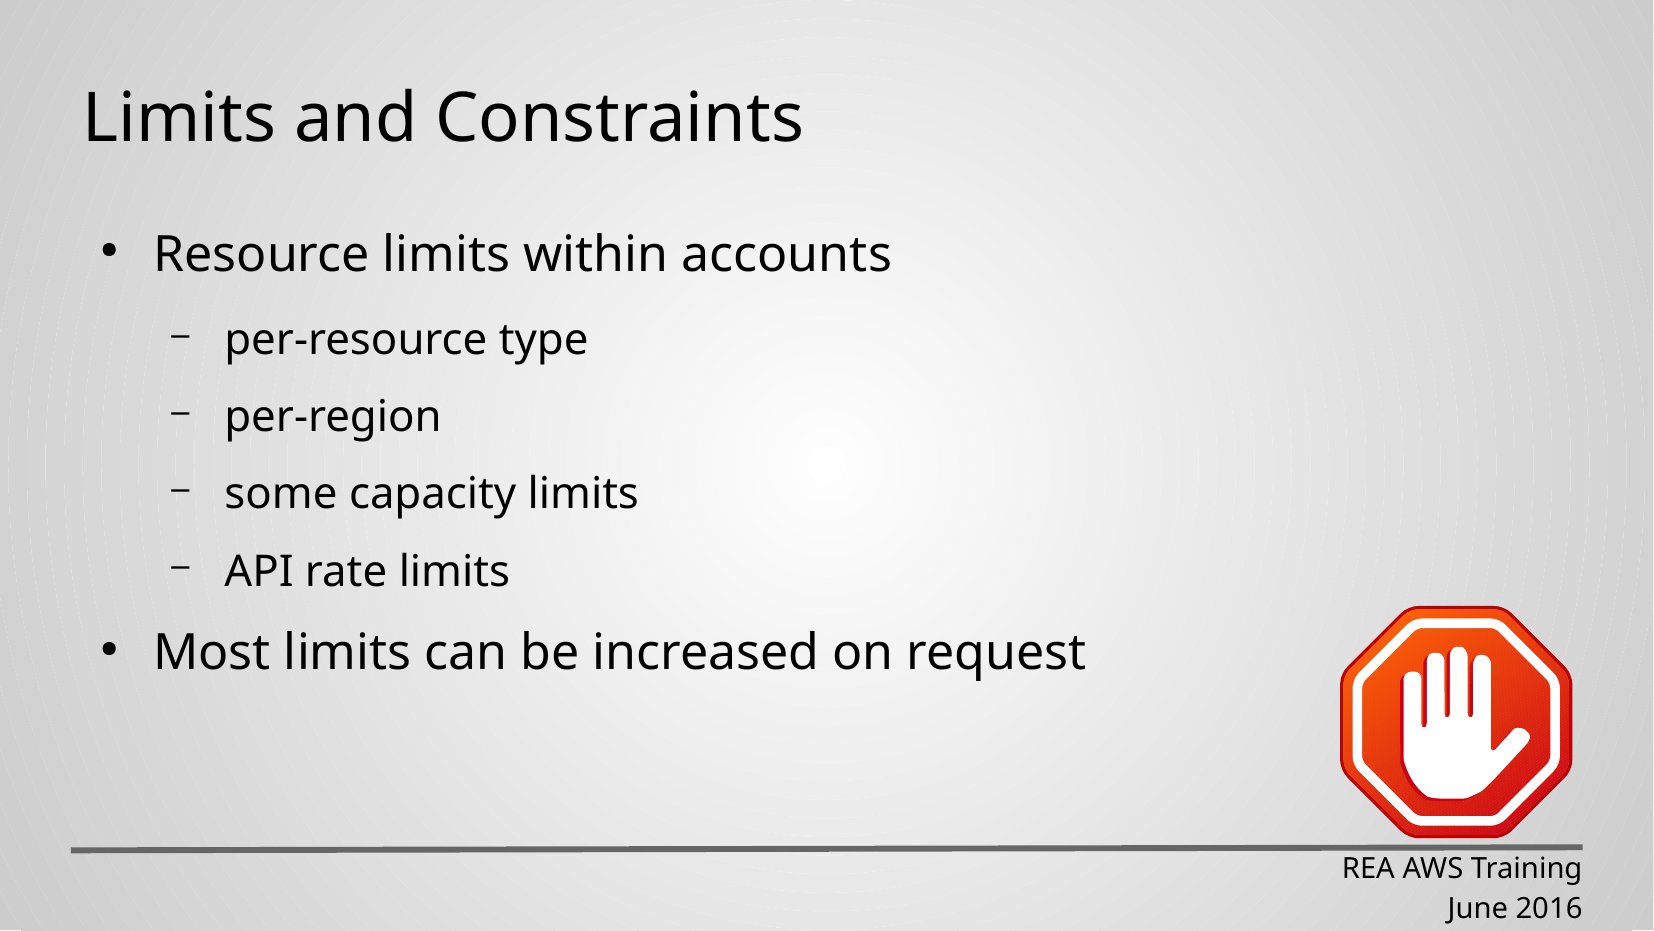

# Limits and Constraints
Resource limits within accounts
per-resource type
per-region
some capacity limits
API rate limits
Most limits can be increased on request
REA AWS Training